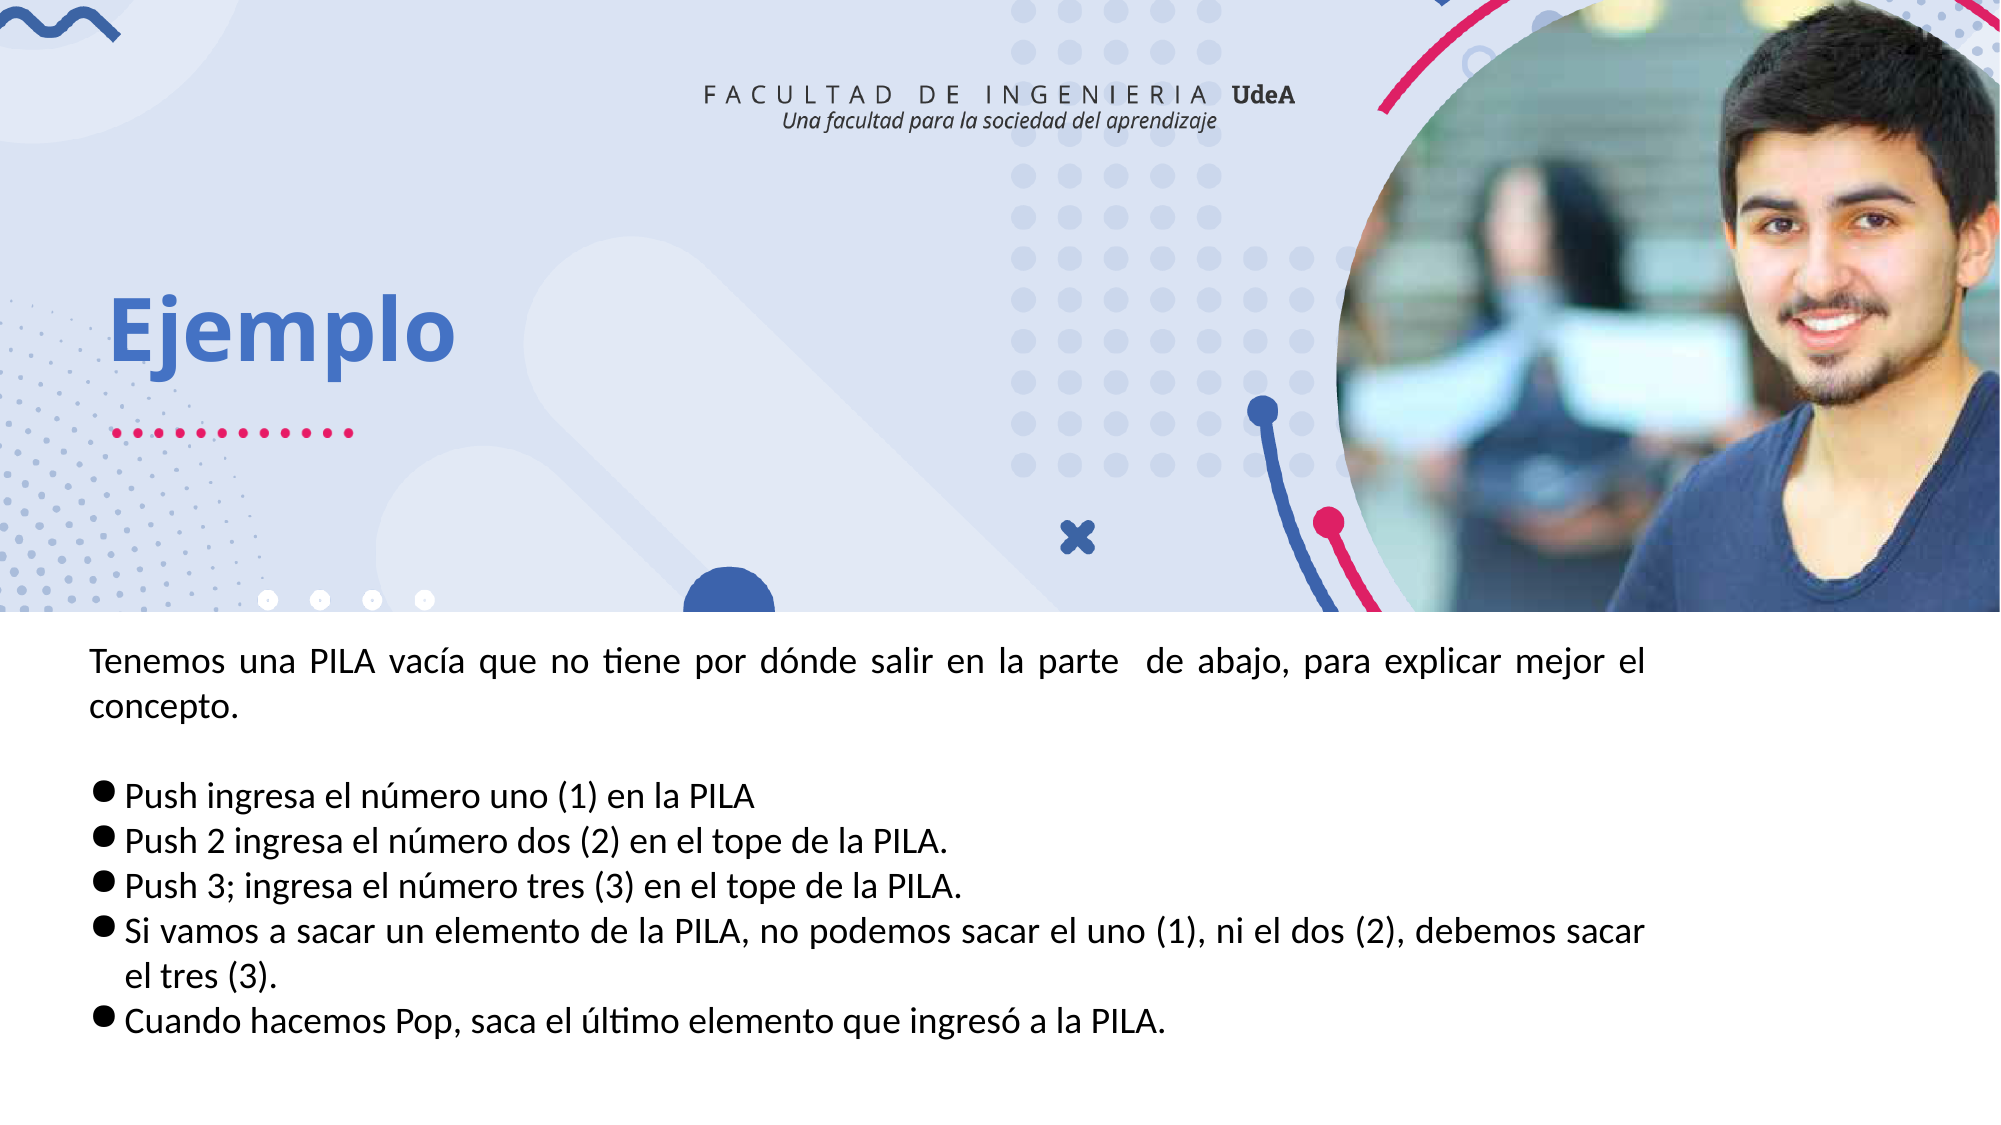

Ejemplo
Tenemos una PILA vacía que no tiene por dónde salir en la parte de abajo, para explicar mejor el concepto.
Push ingresa el número uno (1) en la PILA
Push 2 ingresa el número dos (2) en el tope de la PILA.
Push 3; ingresa el número tres (3) en el tope de la PILA.
Si vamos a sacar un elemento de la PILA, no podemos sacar el uno (1), ni el dos (2), debemos sacar el tres (3).
Cuando hacemos Pop, saca el último elemento que ingresó a la PILA.